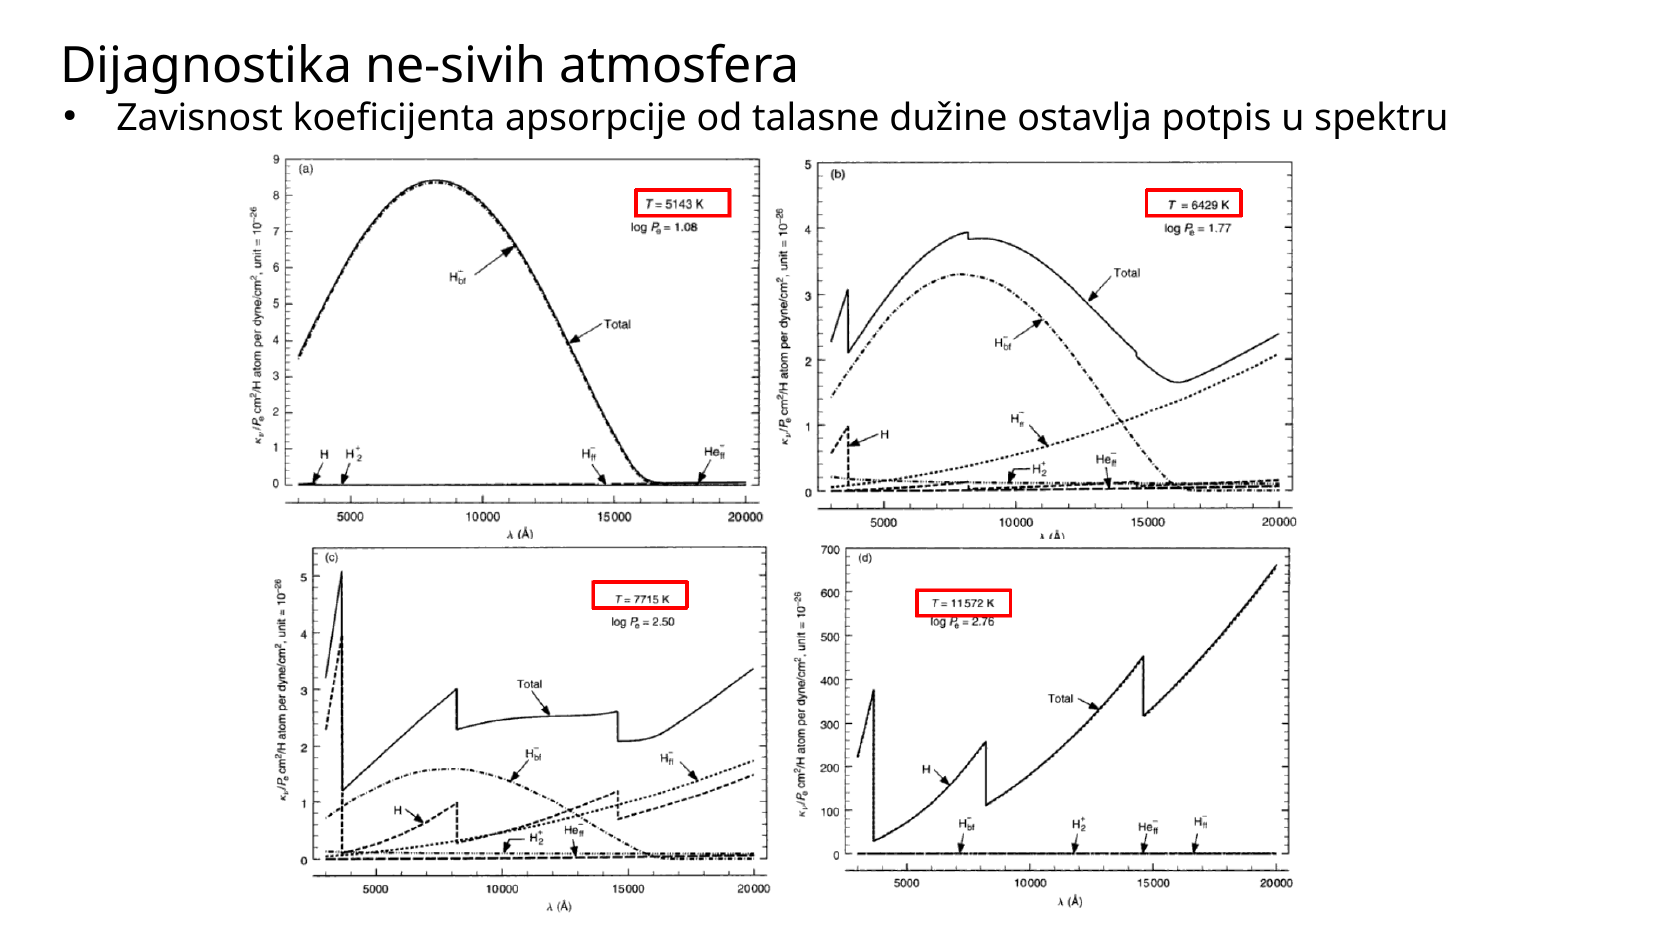

# Dijagnostika ne-sivih atmosfera
Zavisnost koeficijenta apsorpcije od talasne dužine ostavlja potpis u spektru